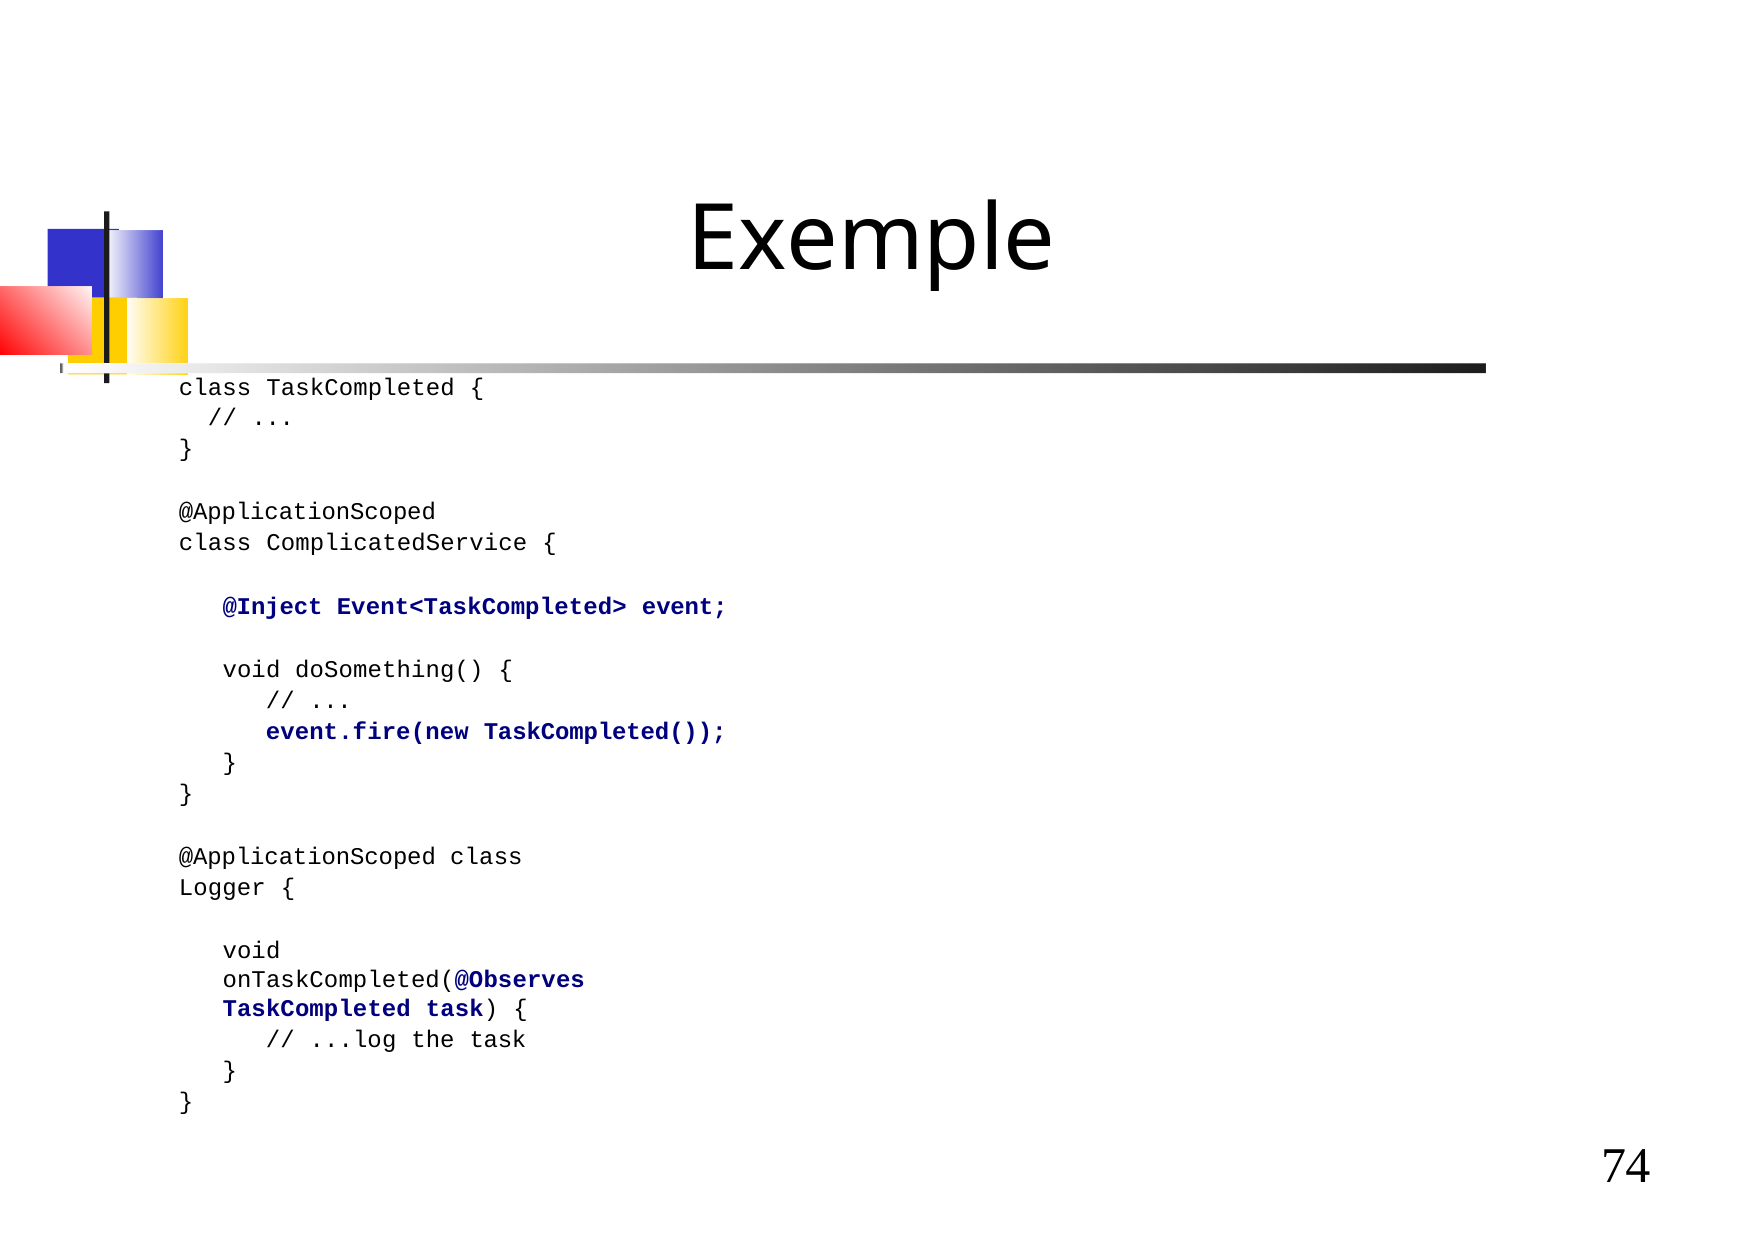

# Exemple
class TaskCompleted {
// ...
}
@ApplicationScoped
class ComplicatedService {
@Inject Event<TaskCompleted> event;
void doSomething() {
// ...
event.fire(new TaskCompleted());
}
}
@ApplicationScoped class Logger {
void onTaskCompleted(@Observes TaskCompleted task) {
// ...log the task
}
}
74